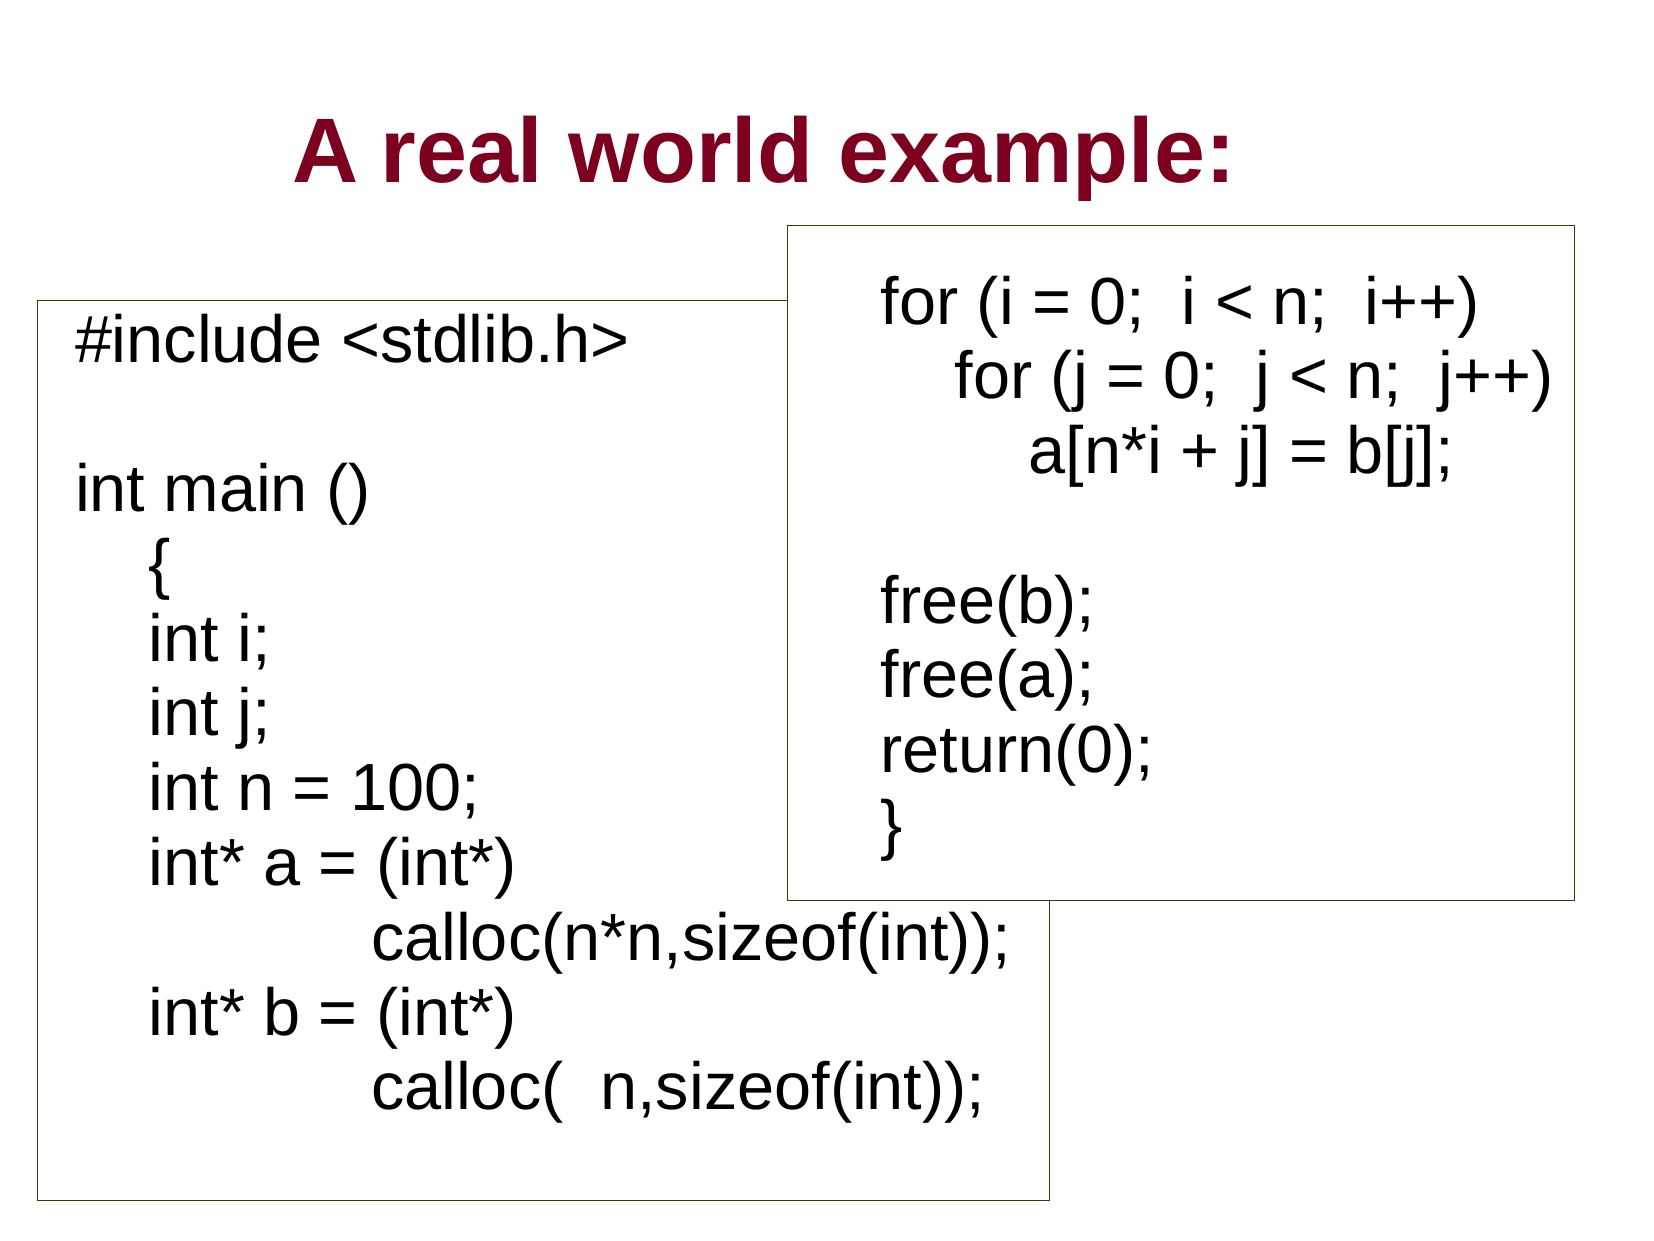

# A real world example:
 for (i = 0; i < n; i++)
 for (j = 0; j < n; j++)
 a[n*i + j] = b[j];
 free(b);
 free(a);
 return(0);
 }
#include <stdlib.h>
int main ()
 {
 int i;
 int j;
 int n = 100;
 int* a = (int*)
 calloc(n*n,sizeof(int));
 int* b = (int*)
 calloc( n,sizeof(int));